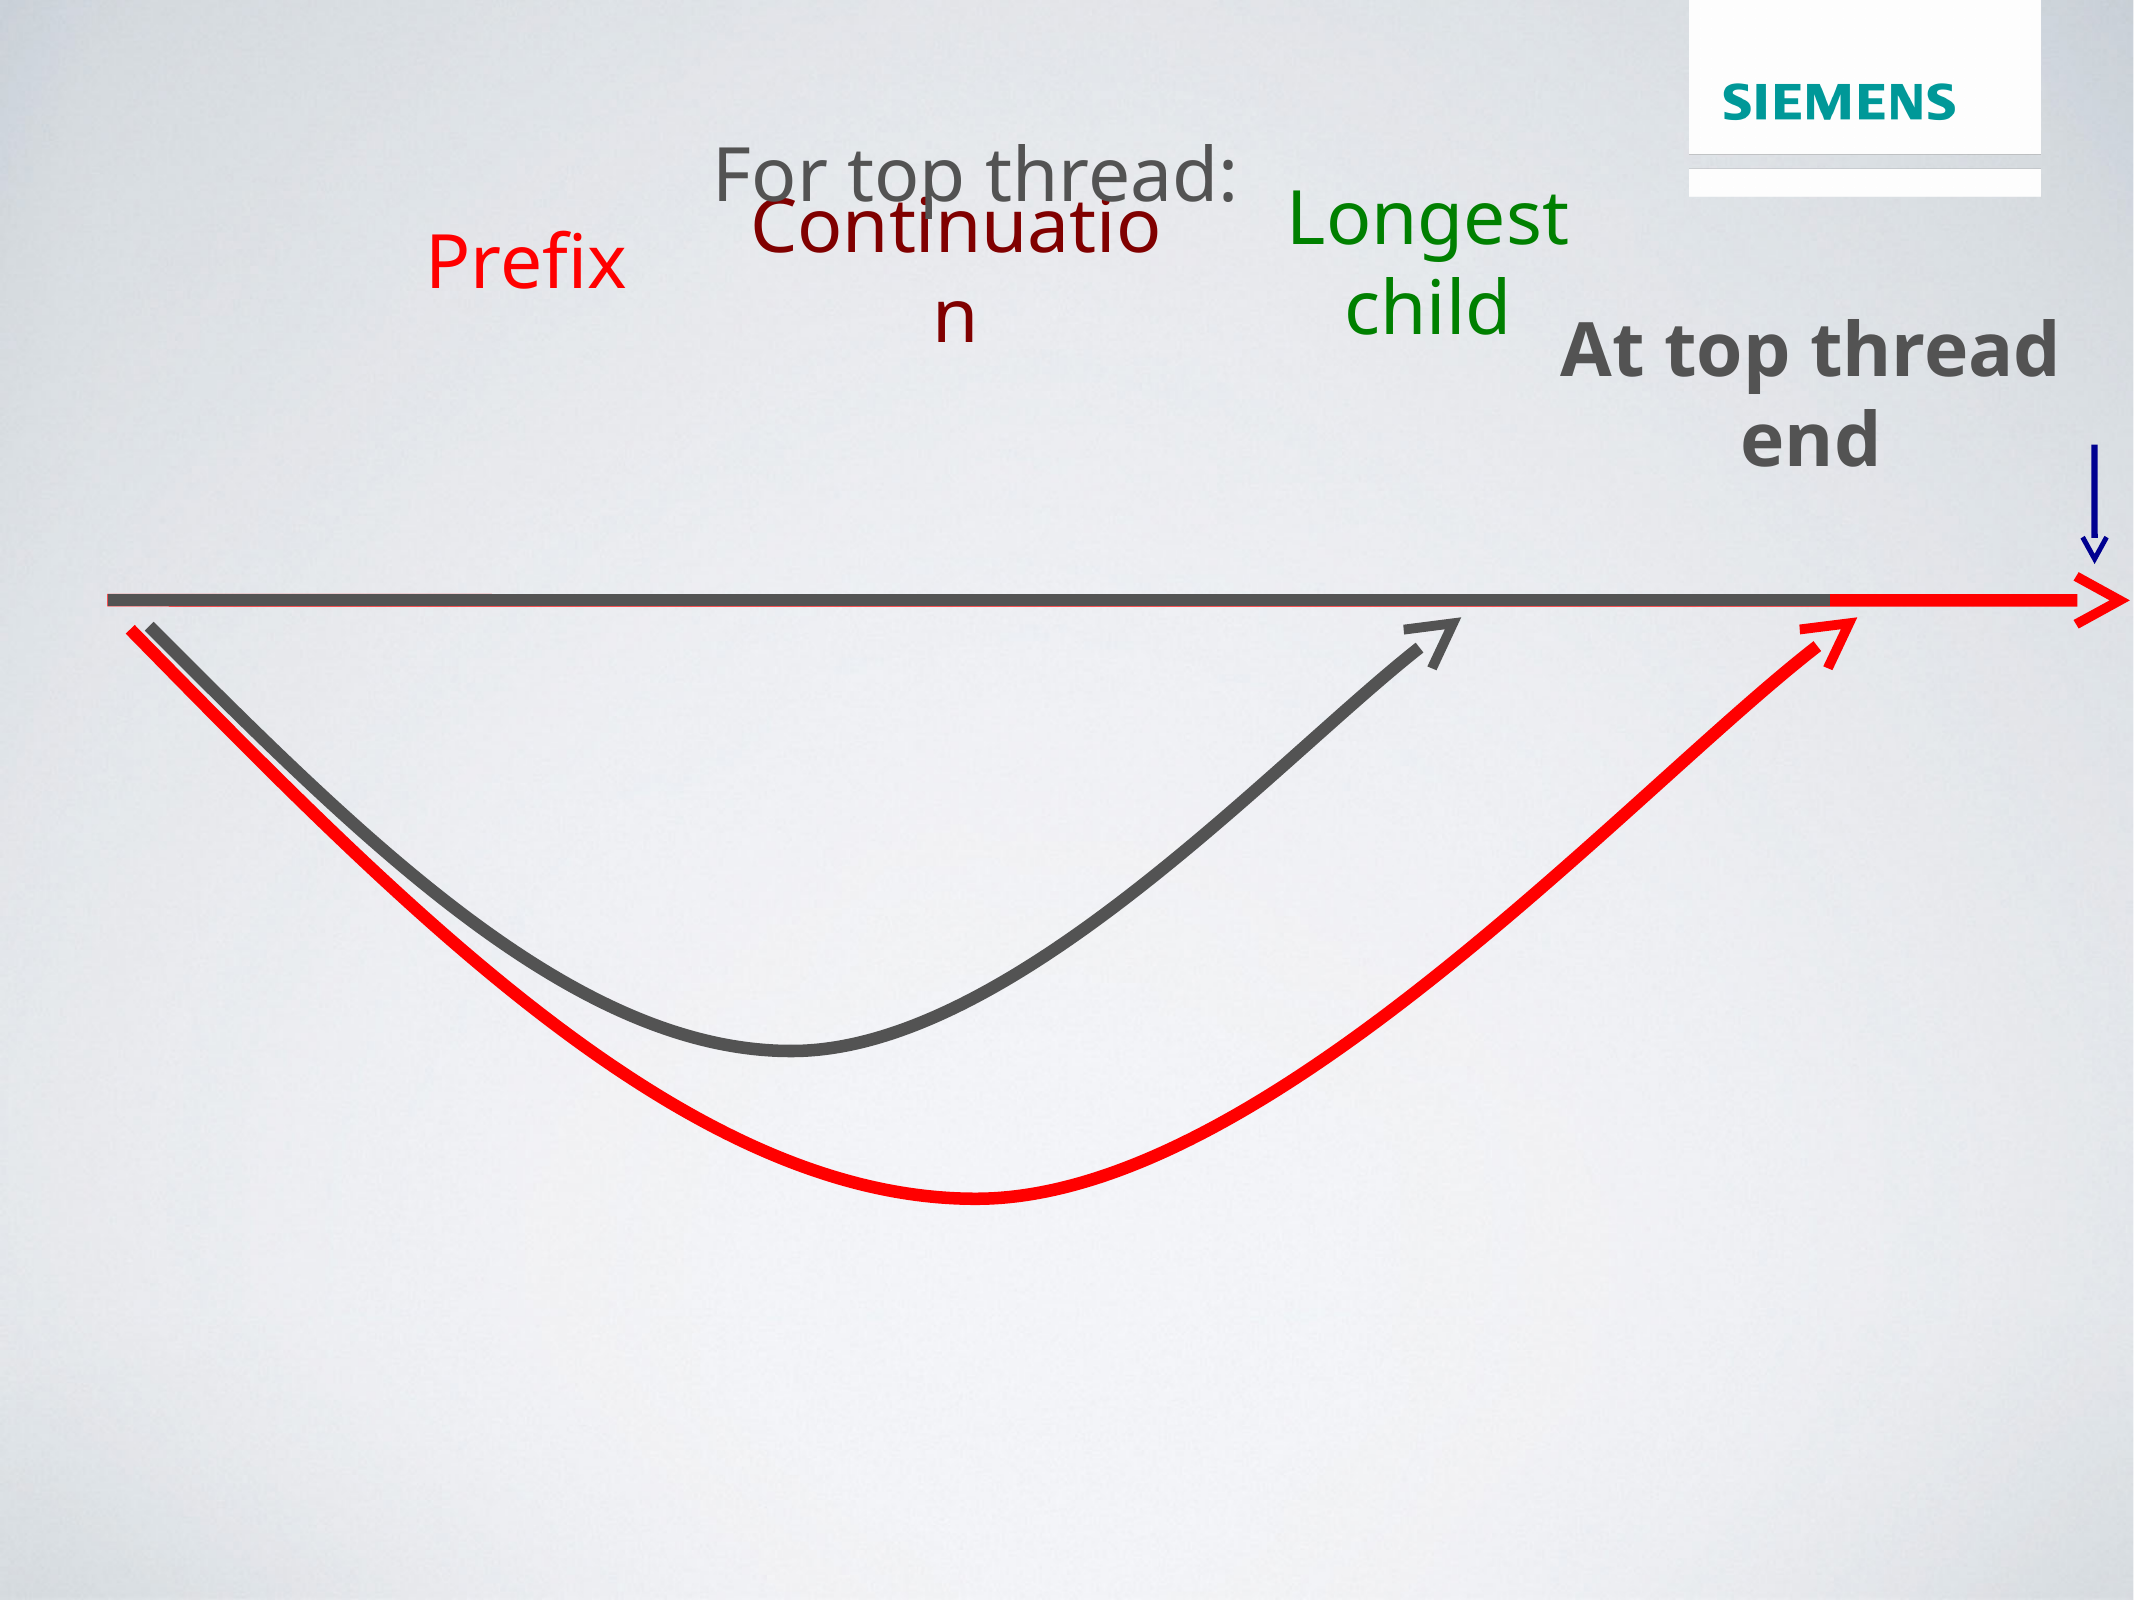

For top thread:
Longest child
Continuation
Prefix
At top thread end